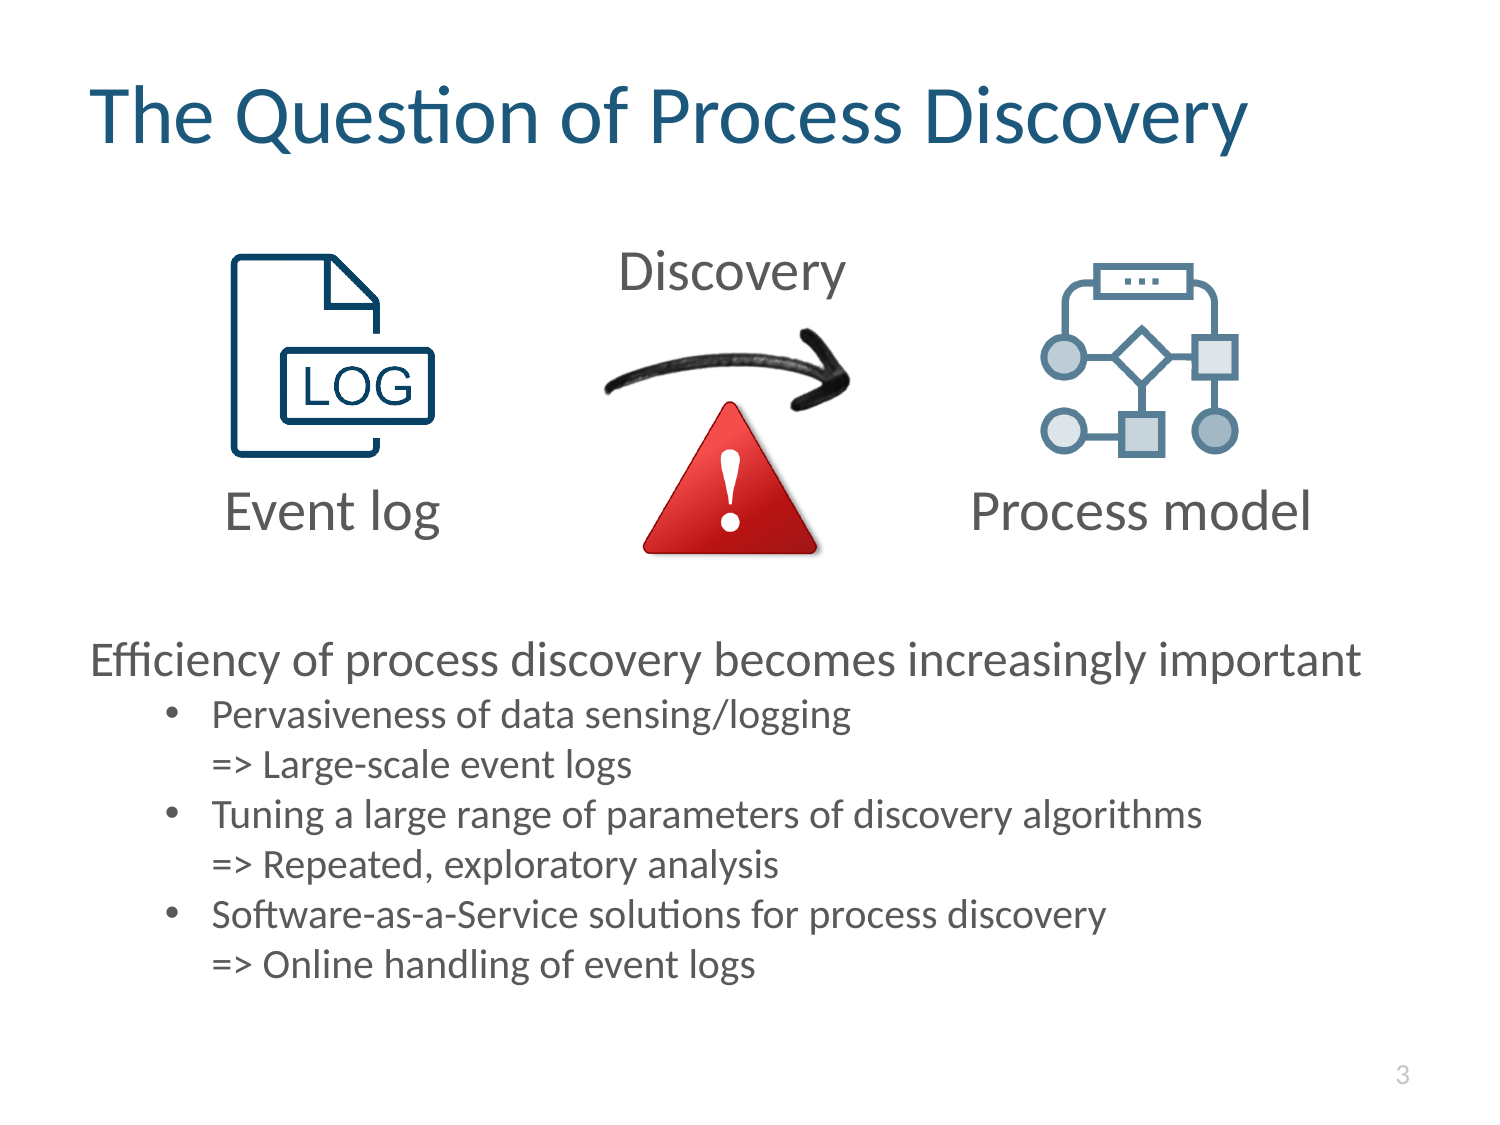

The Question of Process Discovery
Discovery
Event log
Process model
Efficiency of process discovery becomes increasingly important
Pervasiveness of data sensing/logging
=> Large-scale event logs
Tuning a large range of parameters of discovery algorithms
=> Repeated, exploratory analysis
Software-as-a-Service solutions for process discovery
=> Online handling of event logs